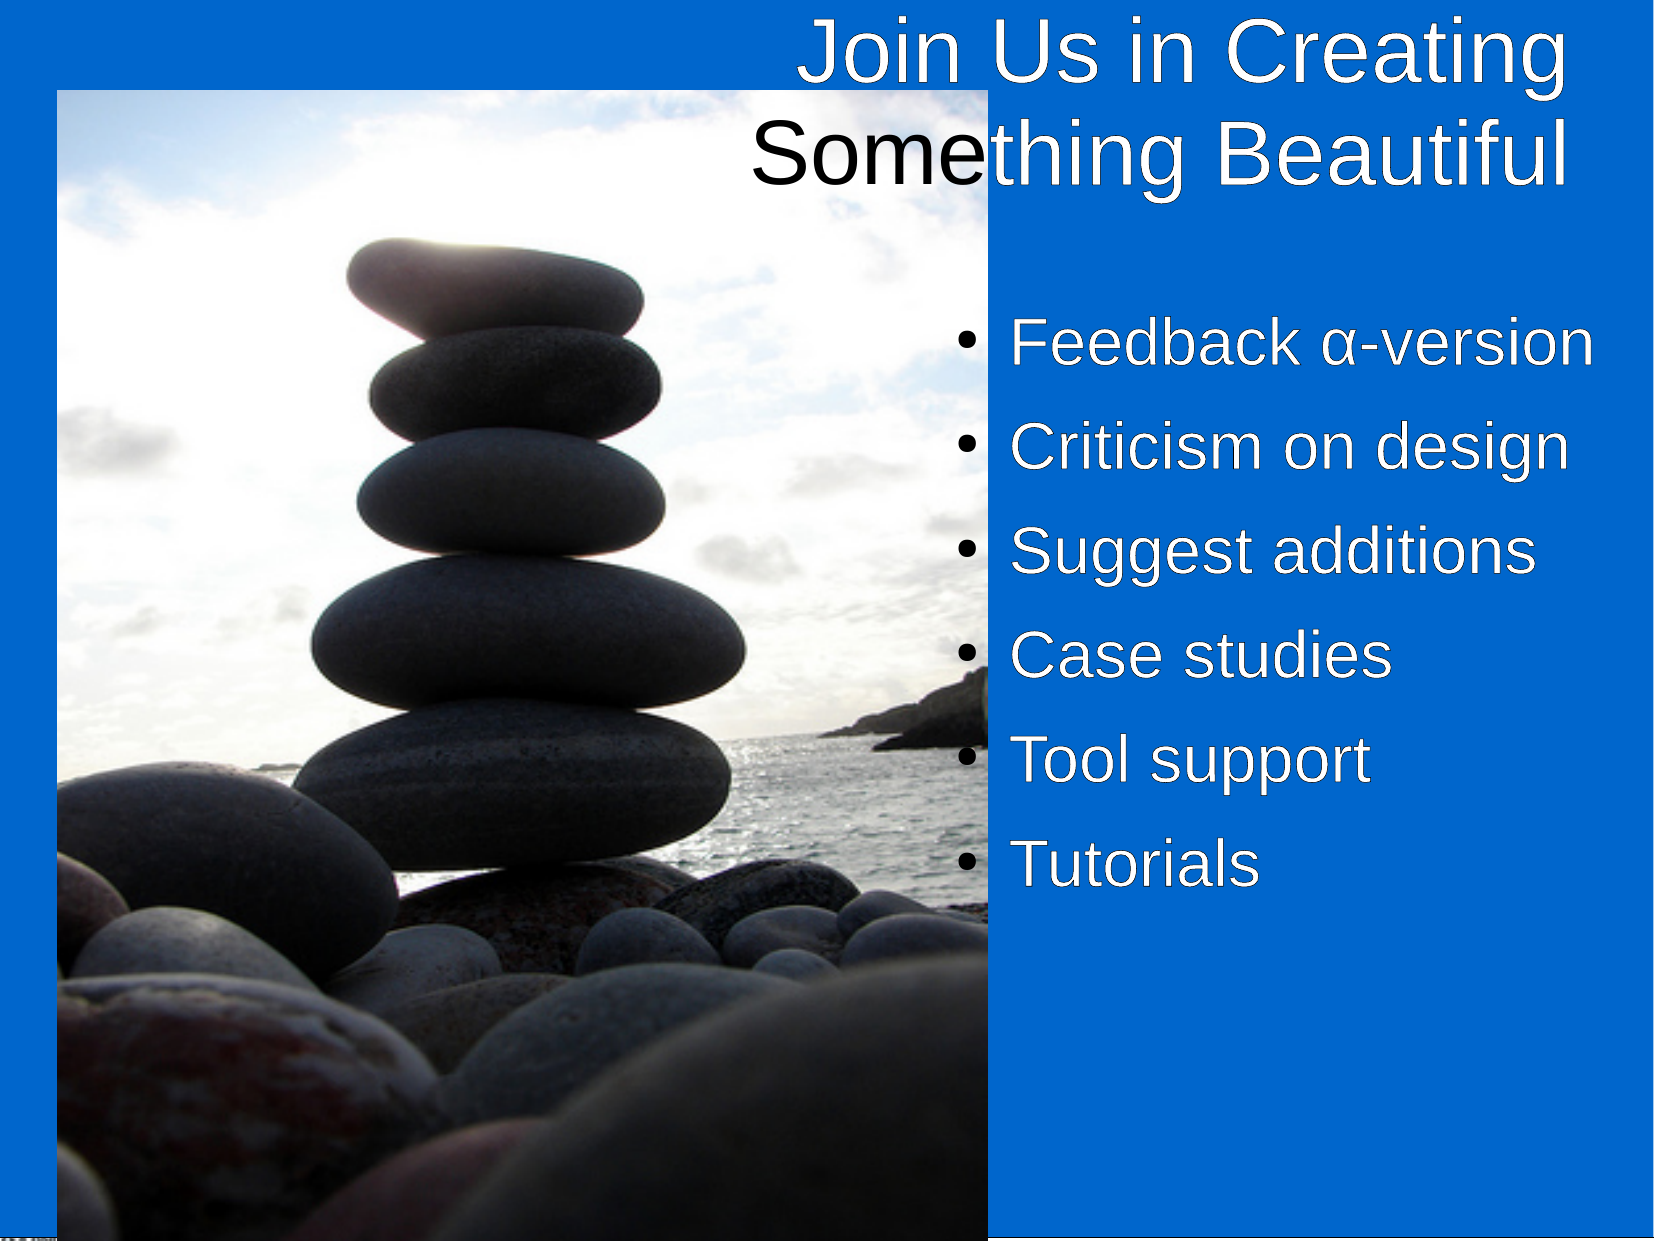

Join Us in Creating
Something Beautiful
# Feedback α-version
Criticism on design
Suggest additions
Case studies
Tool support
Tutorials
38